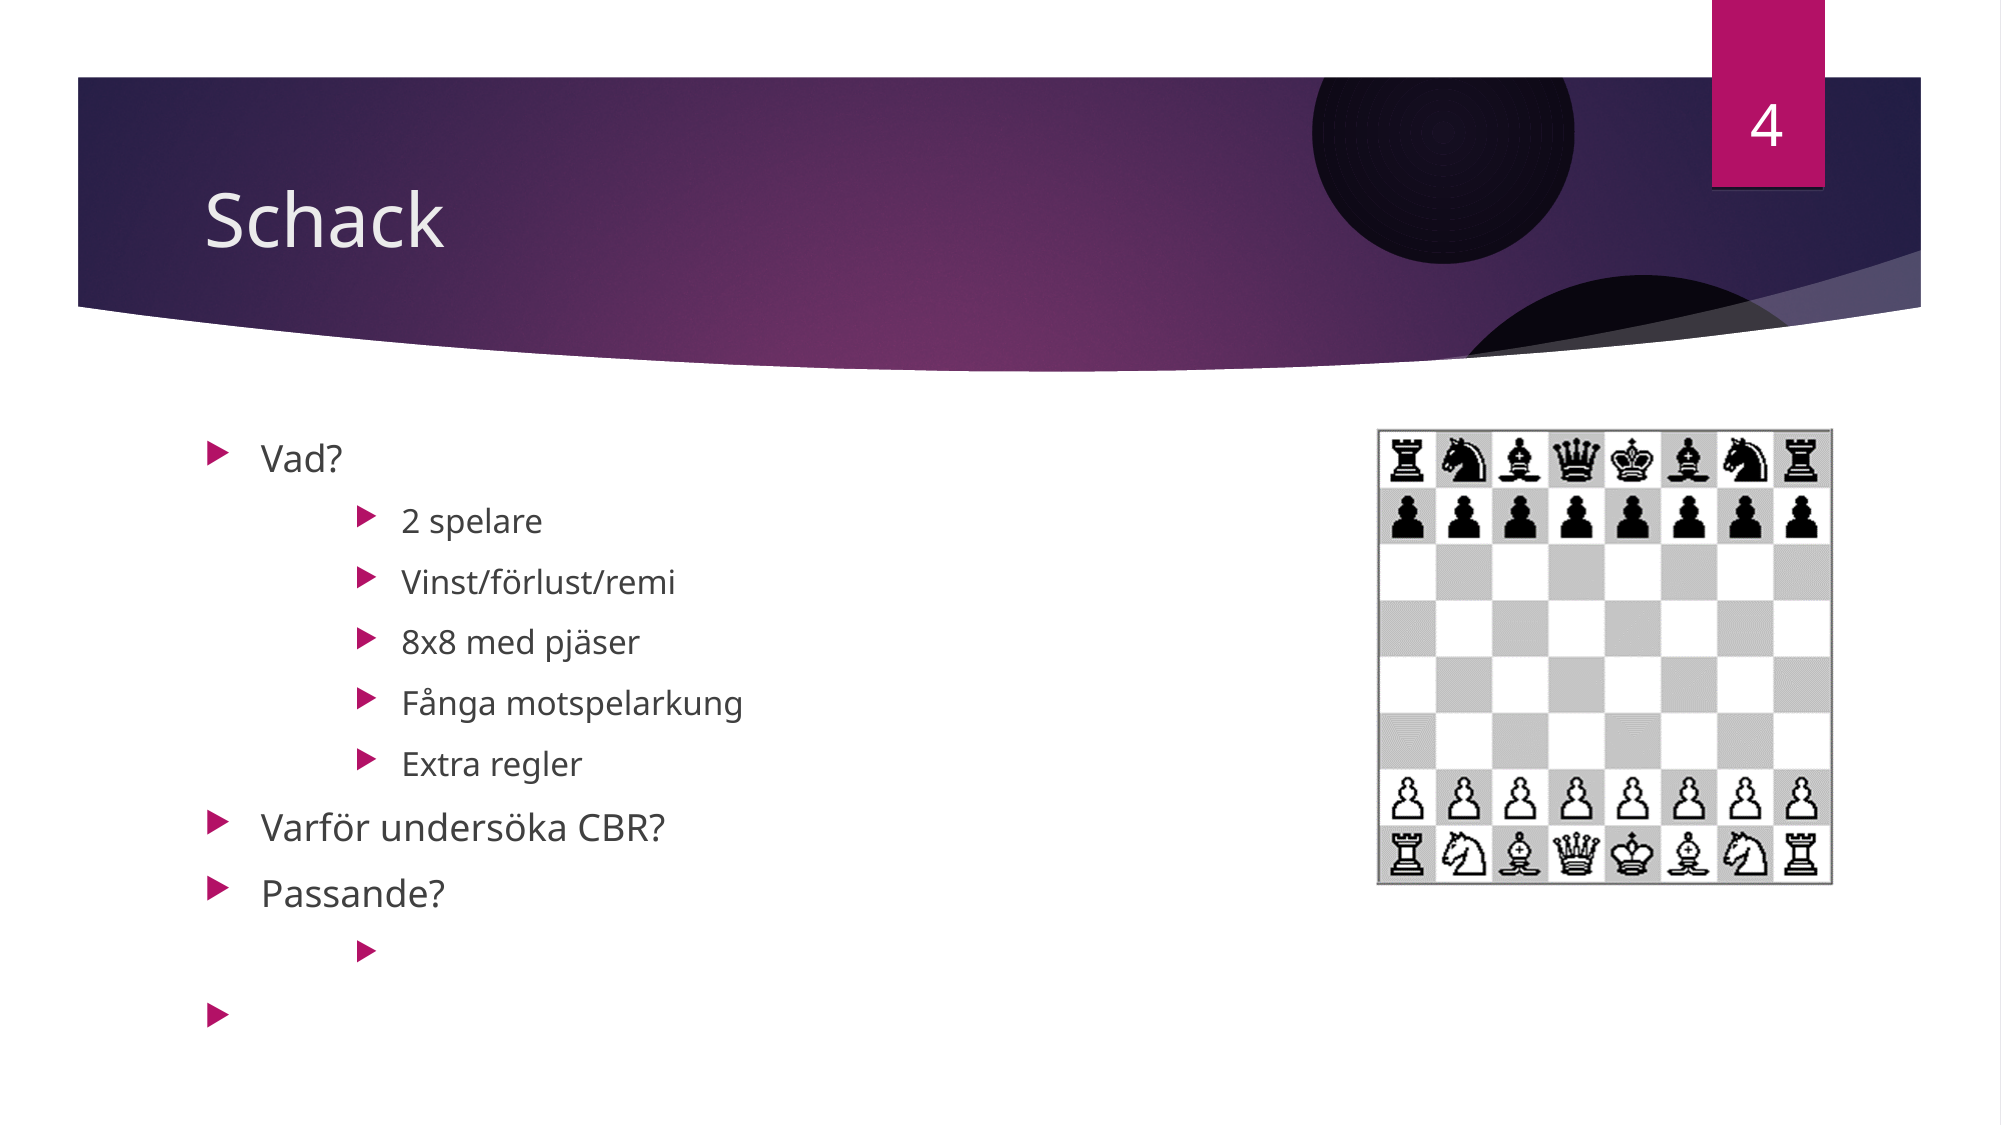

# Schack
Vad?
2 spelare
Vinst/förlust/remi
8x8 med pjäser
Fånga motspelarkung
Extra regler
Varför undersöka CBR?
Passande?